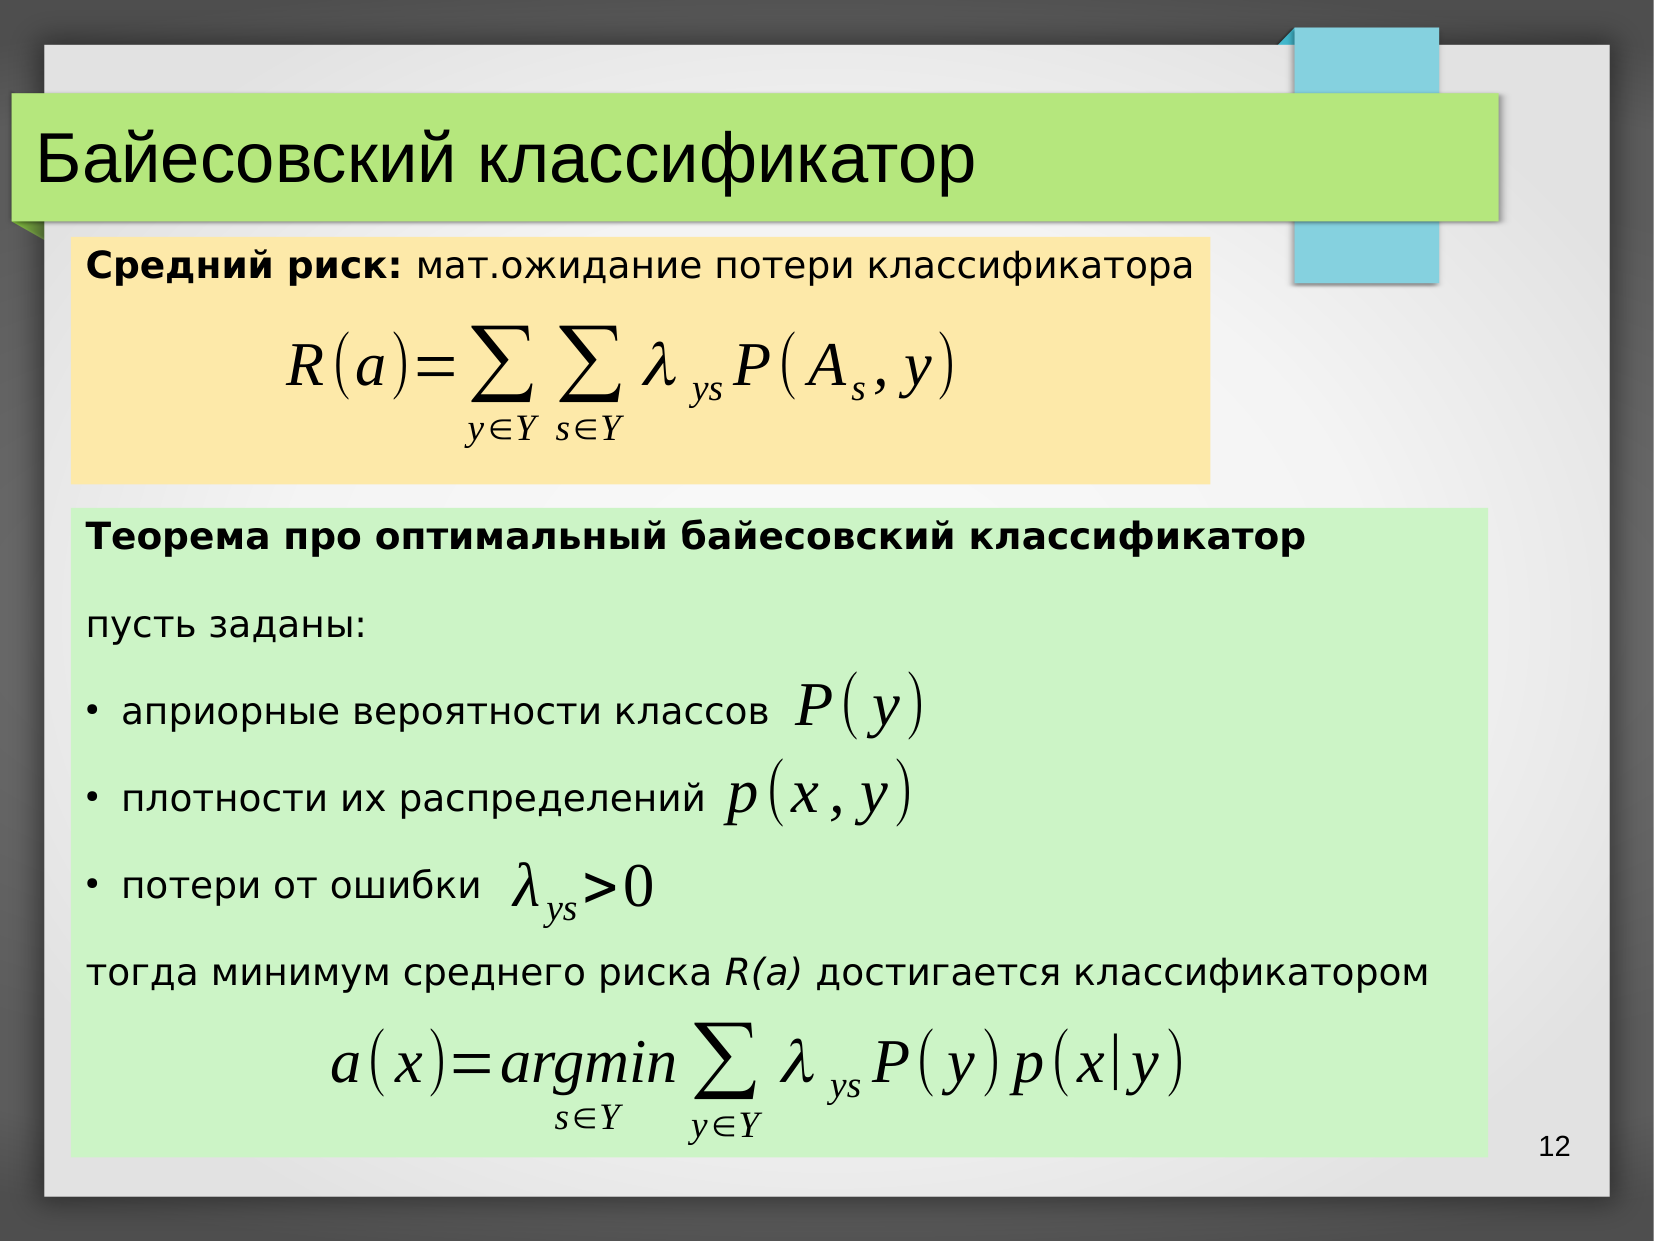

# Байесовский классификатор
Средний риск: мат.ожидание потери классификатора
Теорема про оптимальный байесовский классификатор
пусть заданы:
априорные вероятности классов
плотности их распределений
потери от ошибки
тогда минимум среднего риска R(a) достигается классификатором
12